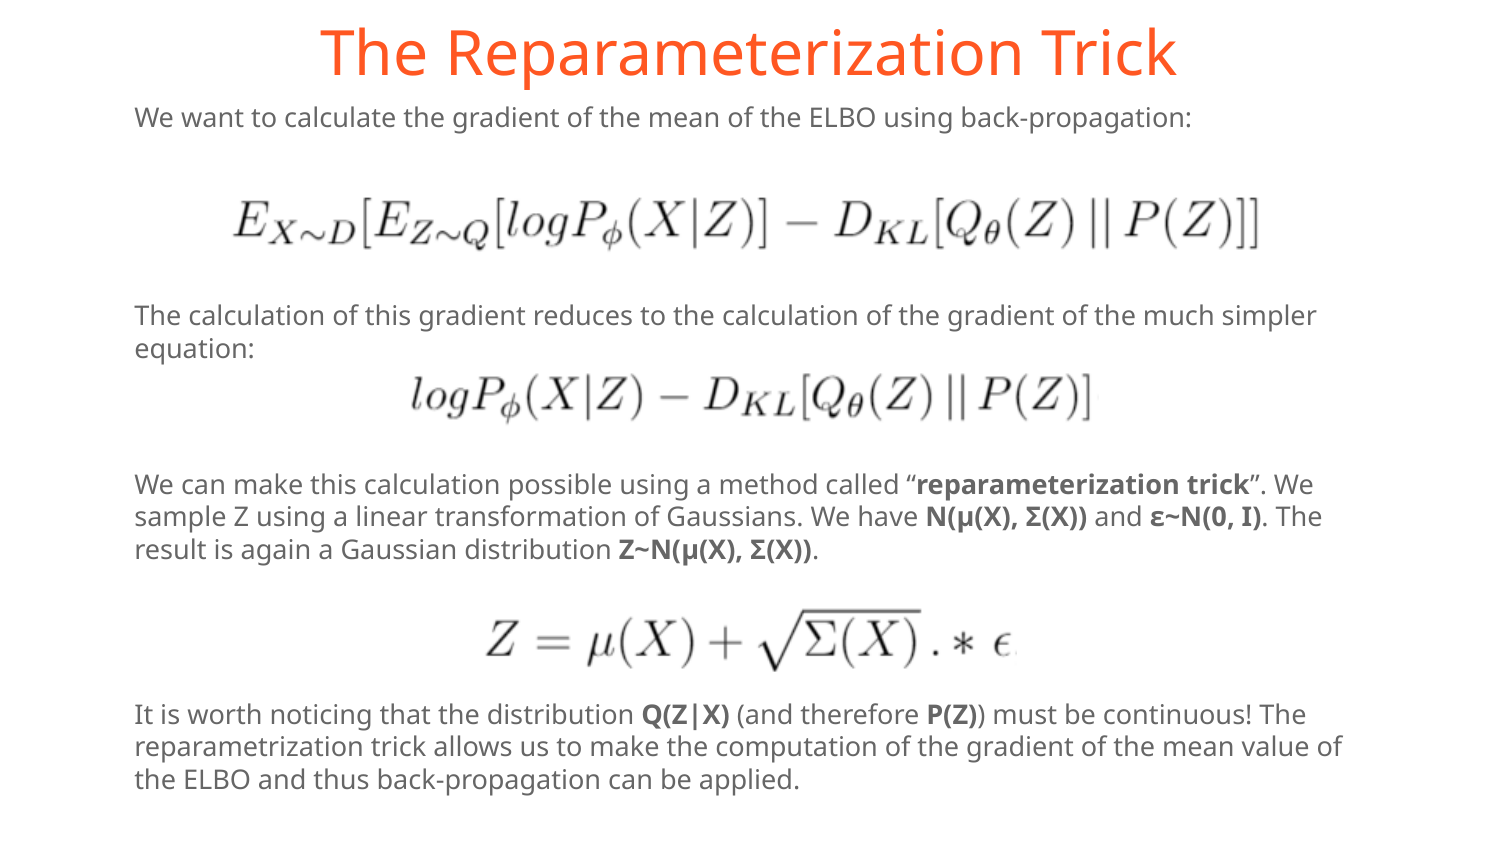

# The Reparameterization Trick
We want to calculate the gradient of the mean of the ELBO using back-propagation:
The calculation of this gradient reduces to the calculation of the gradient of the much simpler equation:
We can make this calculation possible using a method called “reparameterization trick”. We sample Z using a linear transformation of Gaussians. We have N(μ(X), Σ(X)) and ε~N(0, I). The result is again a Gaussian distribution Z~N(μ(X), Σ(X)).
It is worth noticing that the distribution Q(Z|X) (and therefore P(Z)) must be continuous! The reparametrization trick allows us to make the computation of the gradient of the mean value of the ELBO and thus back-propagation can be applied.